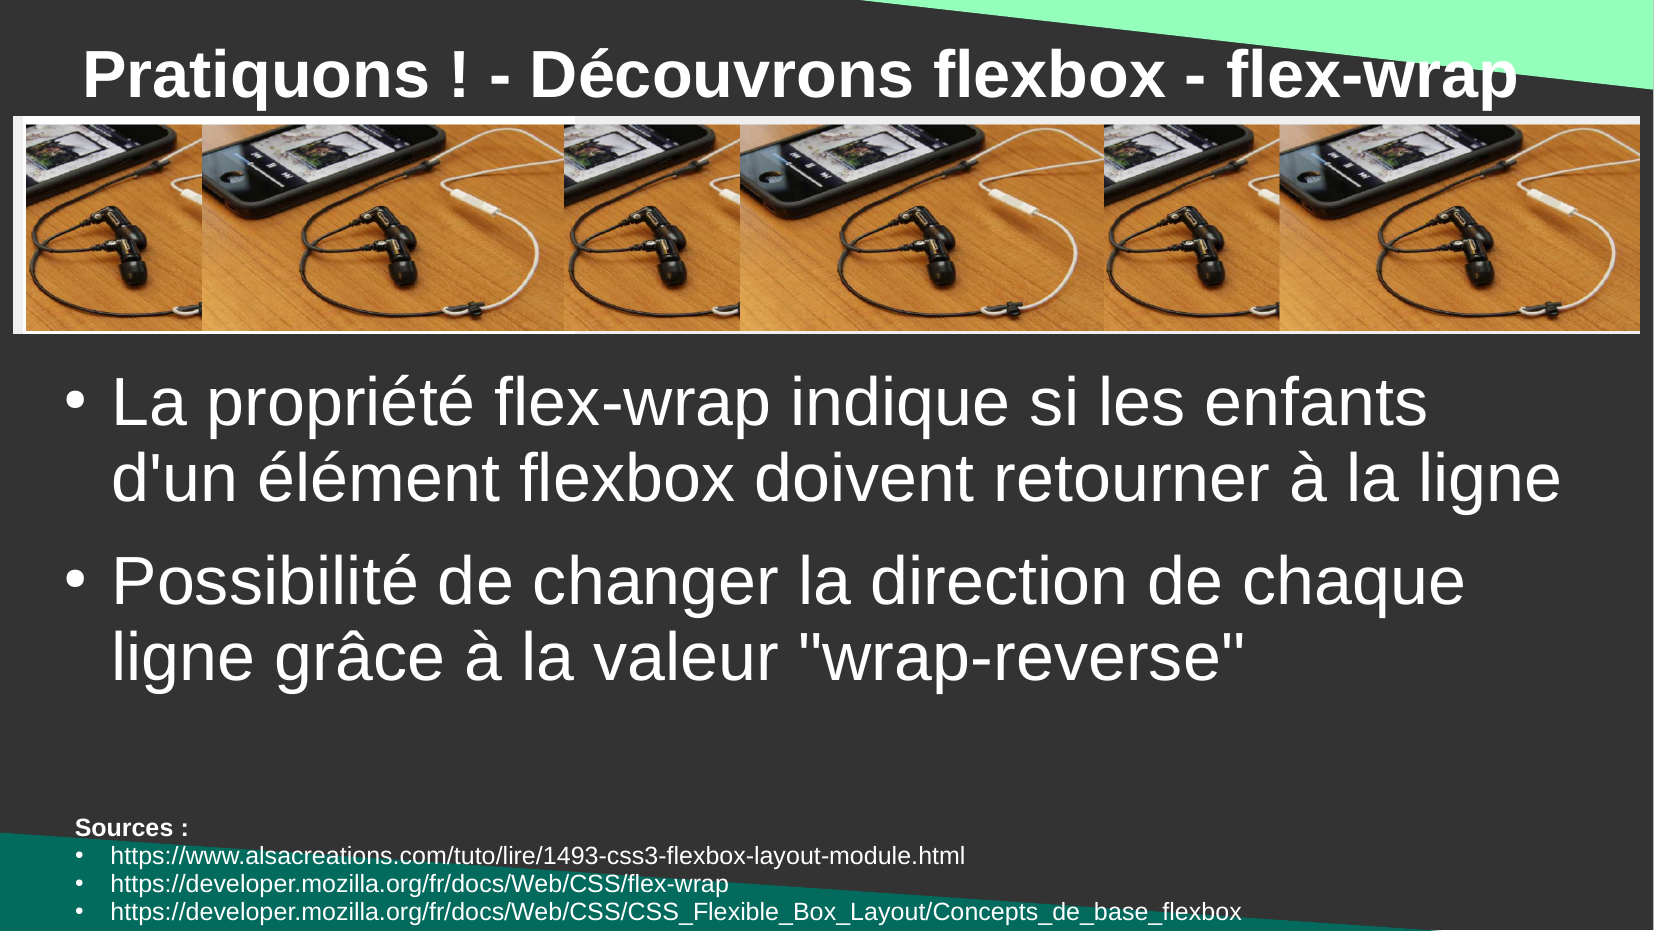

# Pratiquons ! - Découvrons flexbox - flex-wrap
La propriété flex-wrap indique si les enfants d'un élément flexbox doivent retourner à la ligne
Possibilité de changer la direction de chaque ligne grâce à la valeur "wrap-reverse"
Sources :
https://www.alsacreations.com/tuto/lire/1493-css3-flexbox-layout-module.html
https://developer.mozilla.org/fr/docs/Web/CSS/flex-wrap
https://developer.mozilla.org/fr/docs/Web/CSS/CSS_Flexible_Box_Layout/Concepts_de_base_flexbox